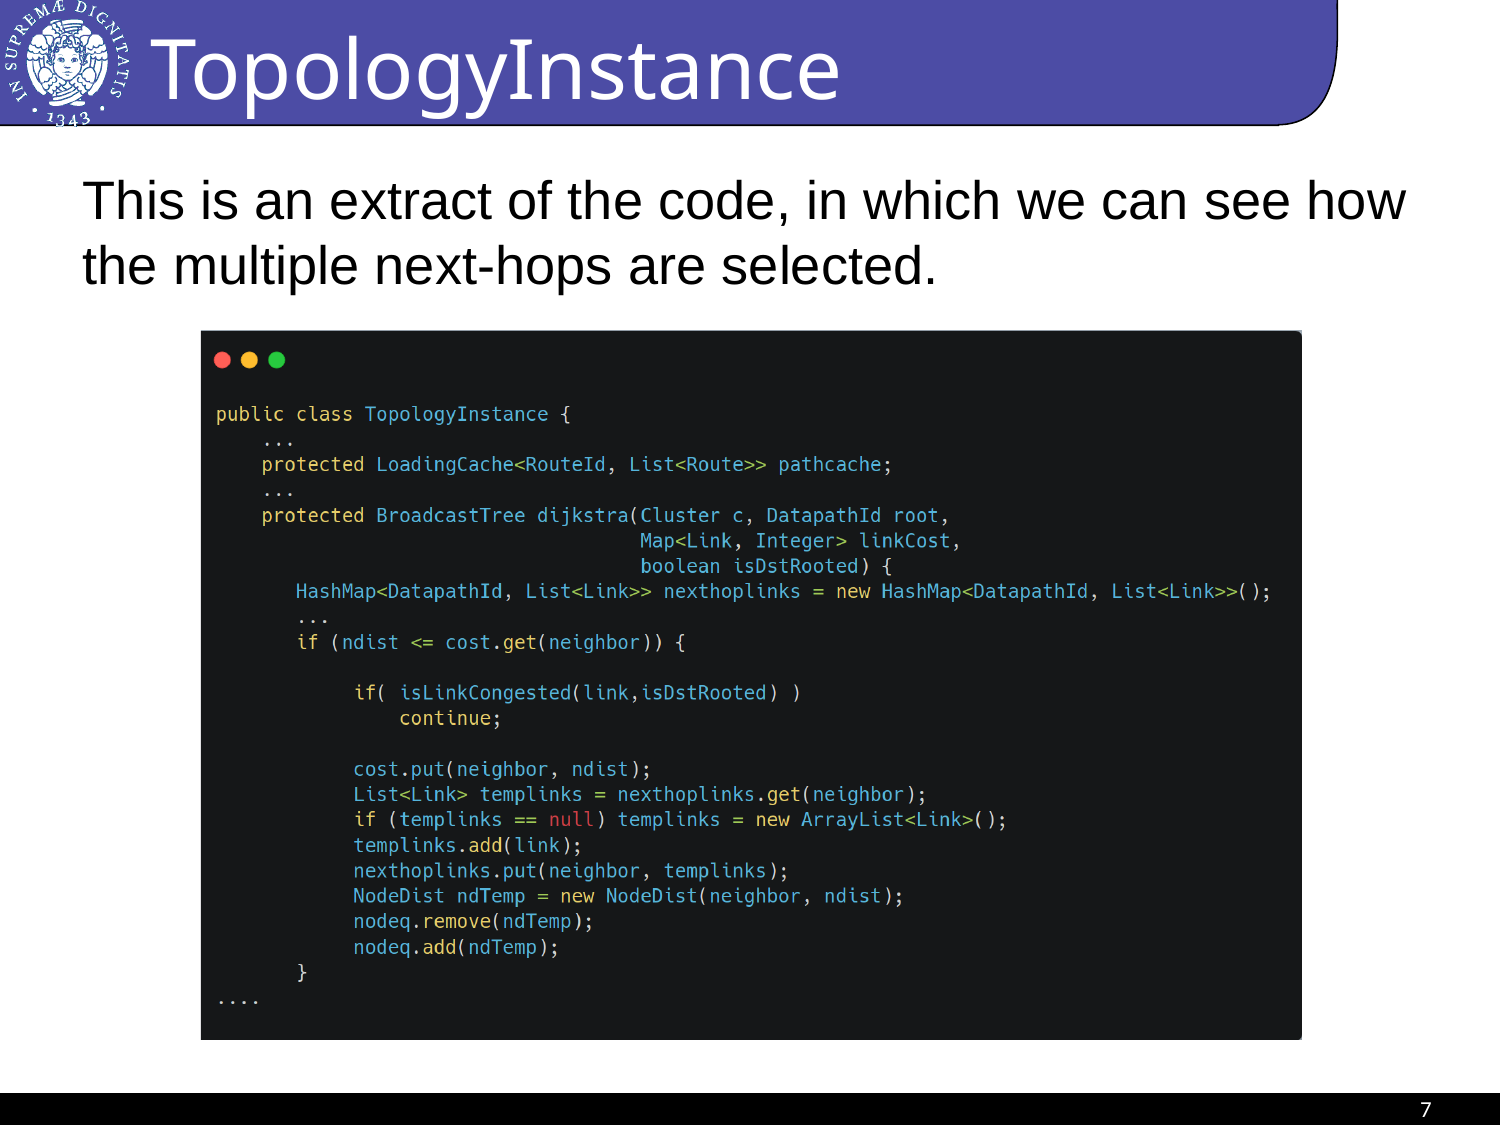

TopologyInstance
This is an extract of the code, in which we can see how the multiple next-hops are selected.